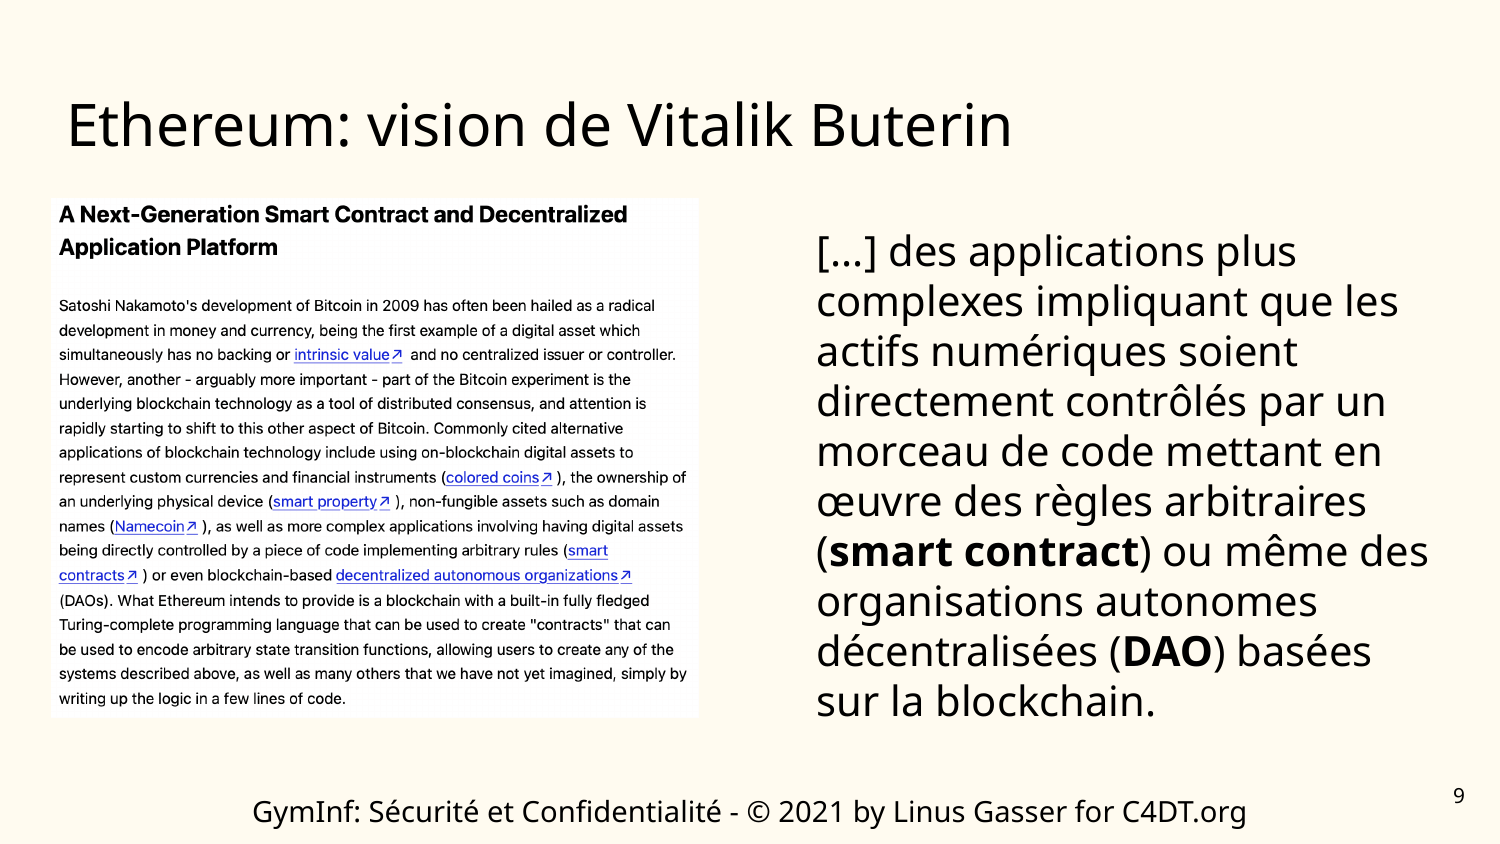

# Ethereum: vision de Vitalik Buterin
[...] des applications plus complexes impliquant que les actifs numériques soient directement contrôlés par un morceau de code mettant en œuvre des règles arbitraires (smart contract) ou même des organisations autonomes décentralisées (DAO) basées sur la blockchain.